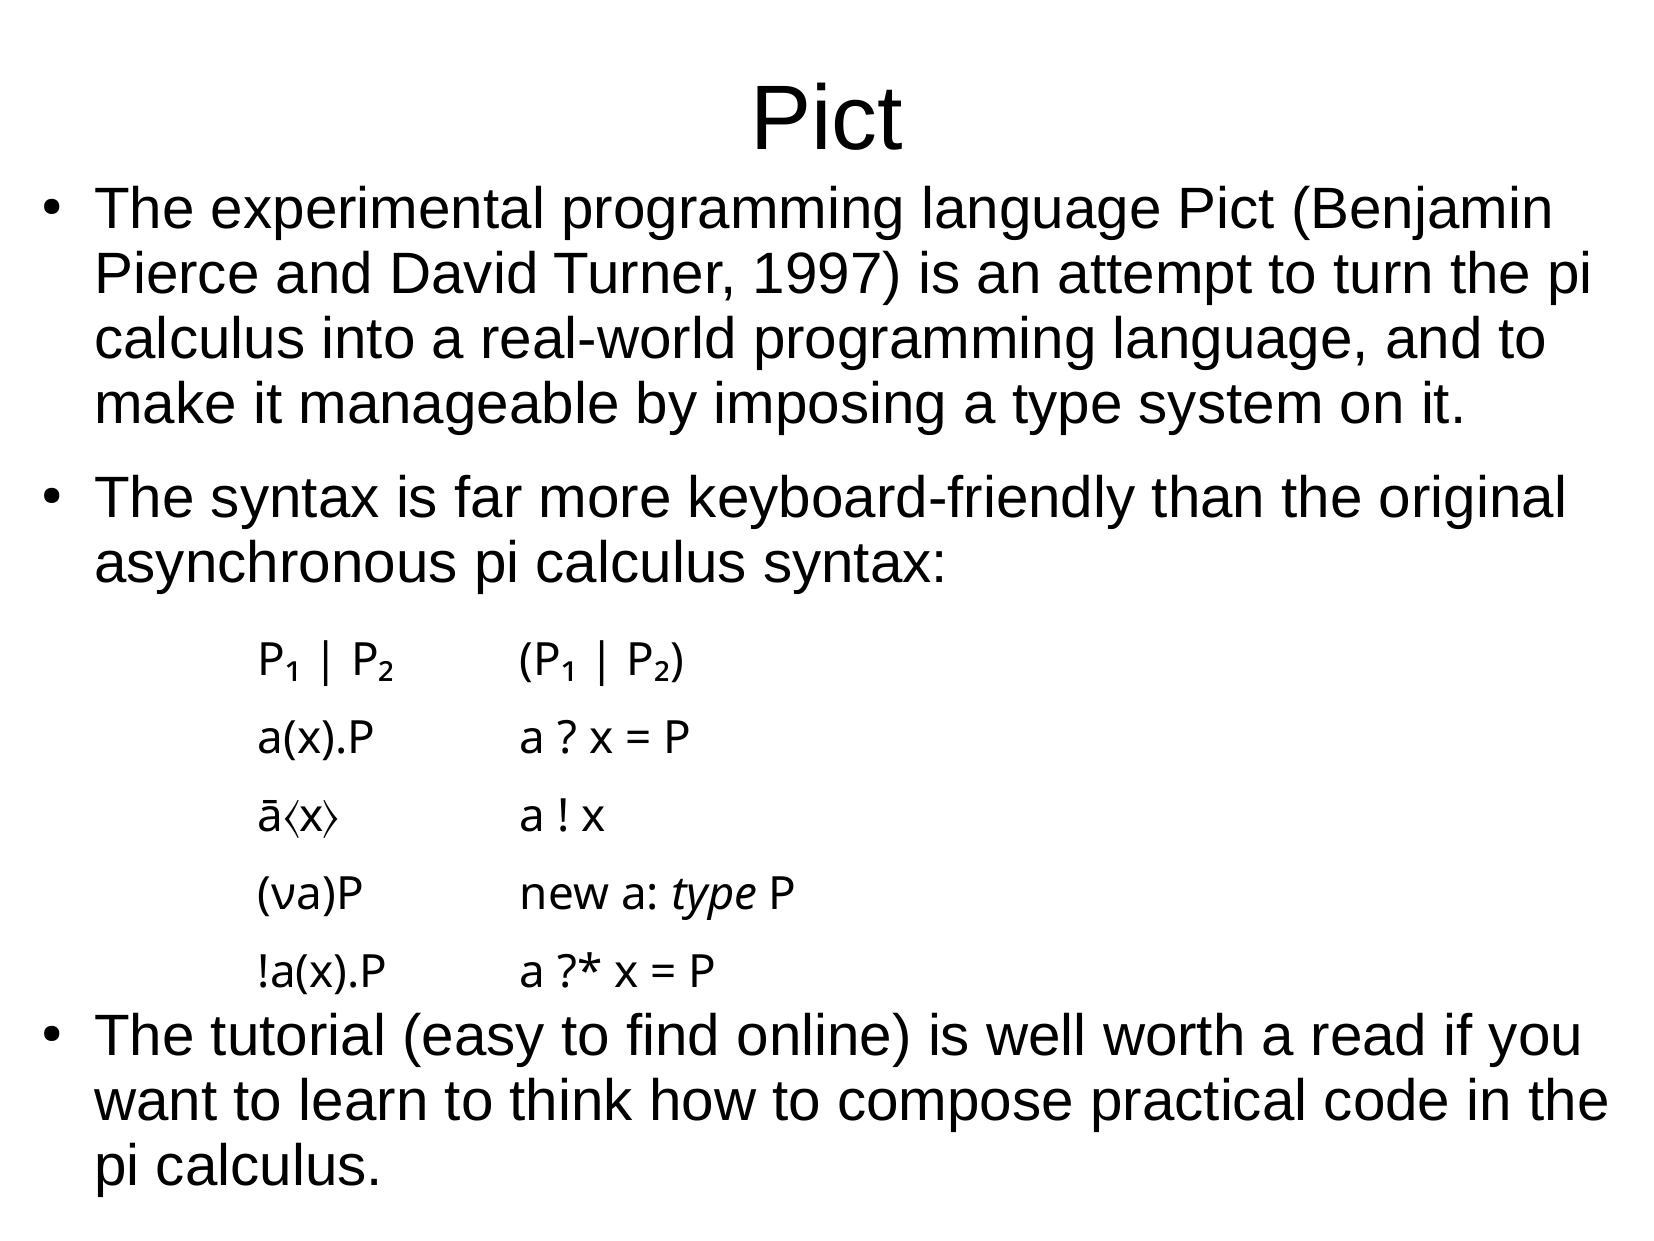

# Pict
The experimental programming language Pict (Benjamin Pierce and David Turner, 1997) is an attempt to turn the pi calculus into a real-world programming language, and to make it manageable by imposing a type system on it.
The syntax is far more keyboard-friendly than the original asynchronous pi calculus syntax:
The tutorial (easy to find online) is well worth a read if you want to learn to think how to compose practical code in the pi calculus.
| P₁ | P₂ | (P₁ | P₂) |
| --- | --- |
| a(x).P | a ? x = P |
| ā〈x〉 | a ! x |
| (νa)P | new a: type P |
| !a(x).P | a ?\* x = P |